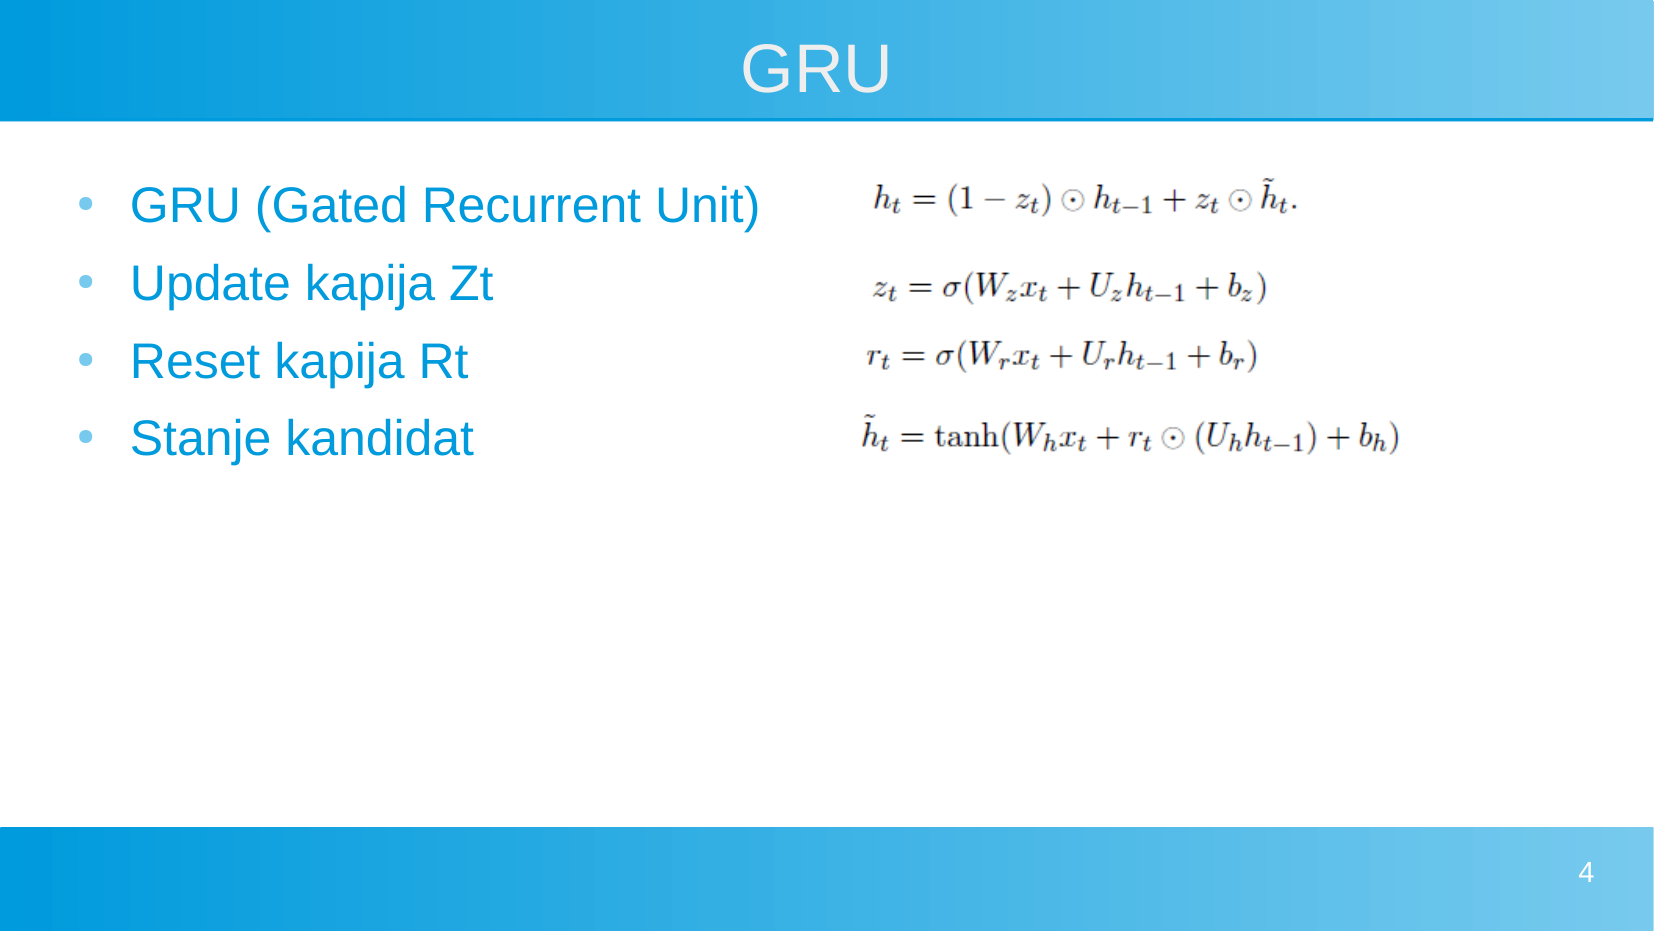

# GRU
GRU (Gated Recurrent Unit)
Update kapija Zt
Reset kapija Rt
Stanje kandidat
4